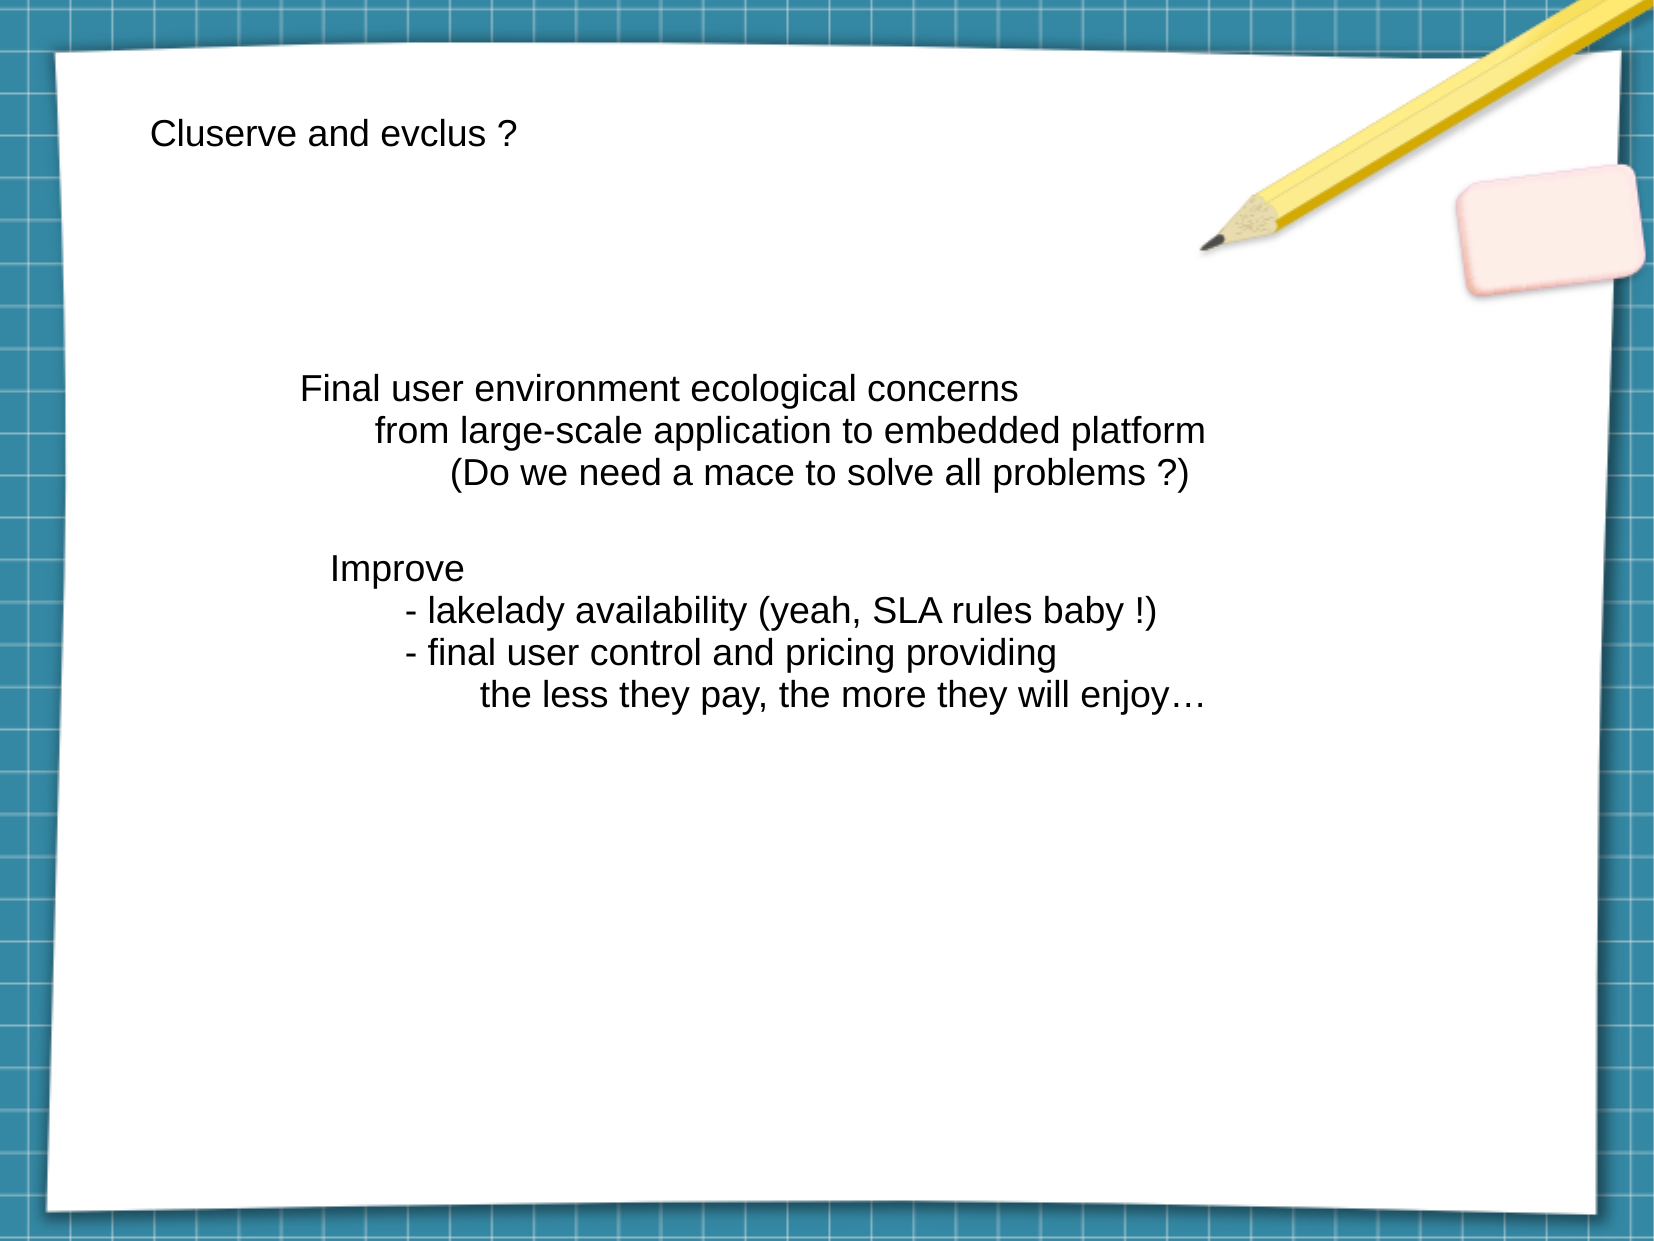

Cluserve and evclus ?
Final user environment ecological concerns
	from large-scale application to embedded platform
		(Do we need a mace to solve all problems ?)
Improve
	- lakelady availability (yeah, SLA rules baby !)
	- final user control and pricing providing
		the less they pay, the more they will enjoy…